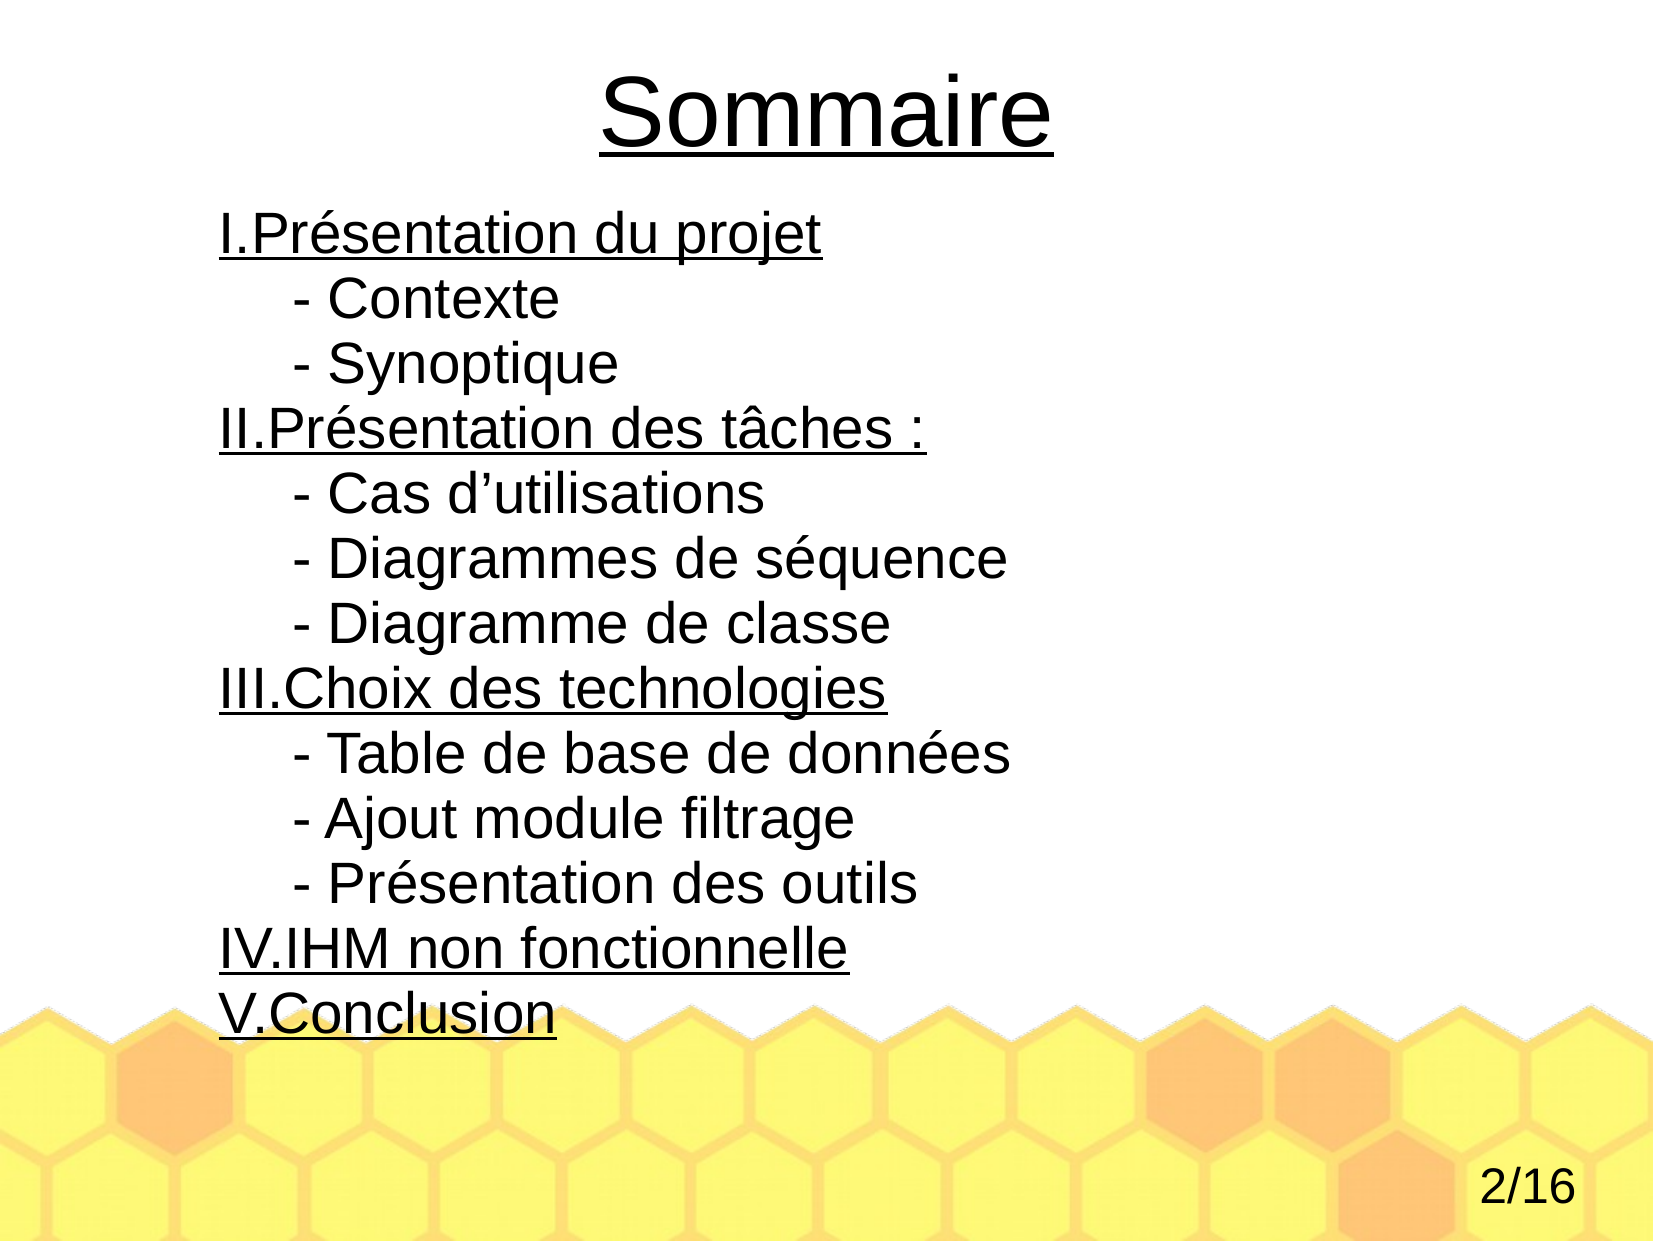

# Sommaire
I.Présentation du projet
	- Contexte
	- Synoptique
II.Présentation des tâches :
	- Cas d’utilisations
	- Diagrammes de séquence
	- Diagramme de classe
III.Choix des technologies
	- Table de base de données
	- Ajout module filtrage
	- Présentation des outils
IV.IHM non fonctionnelle
V.Conclusion